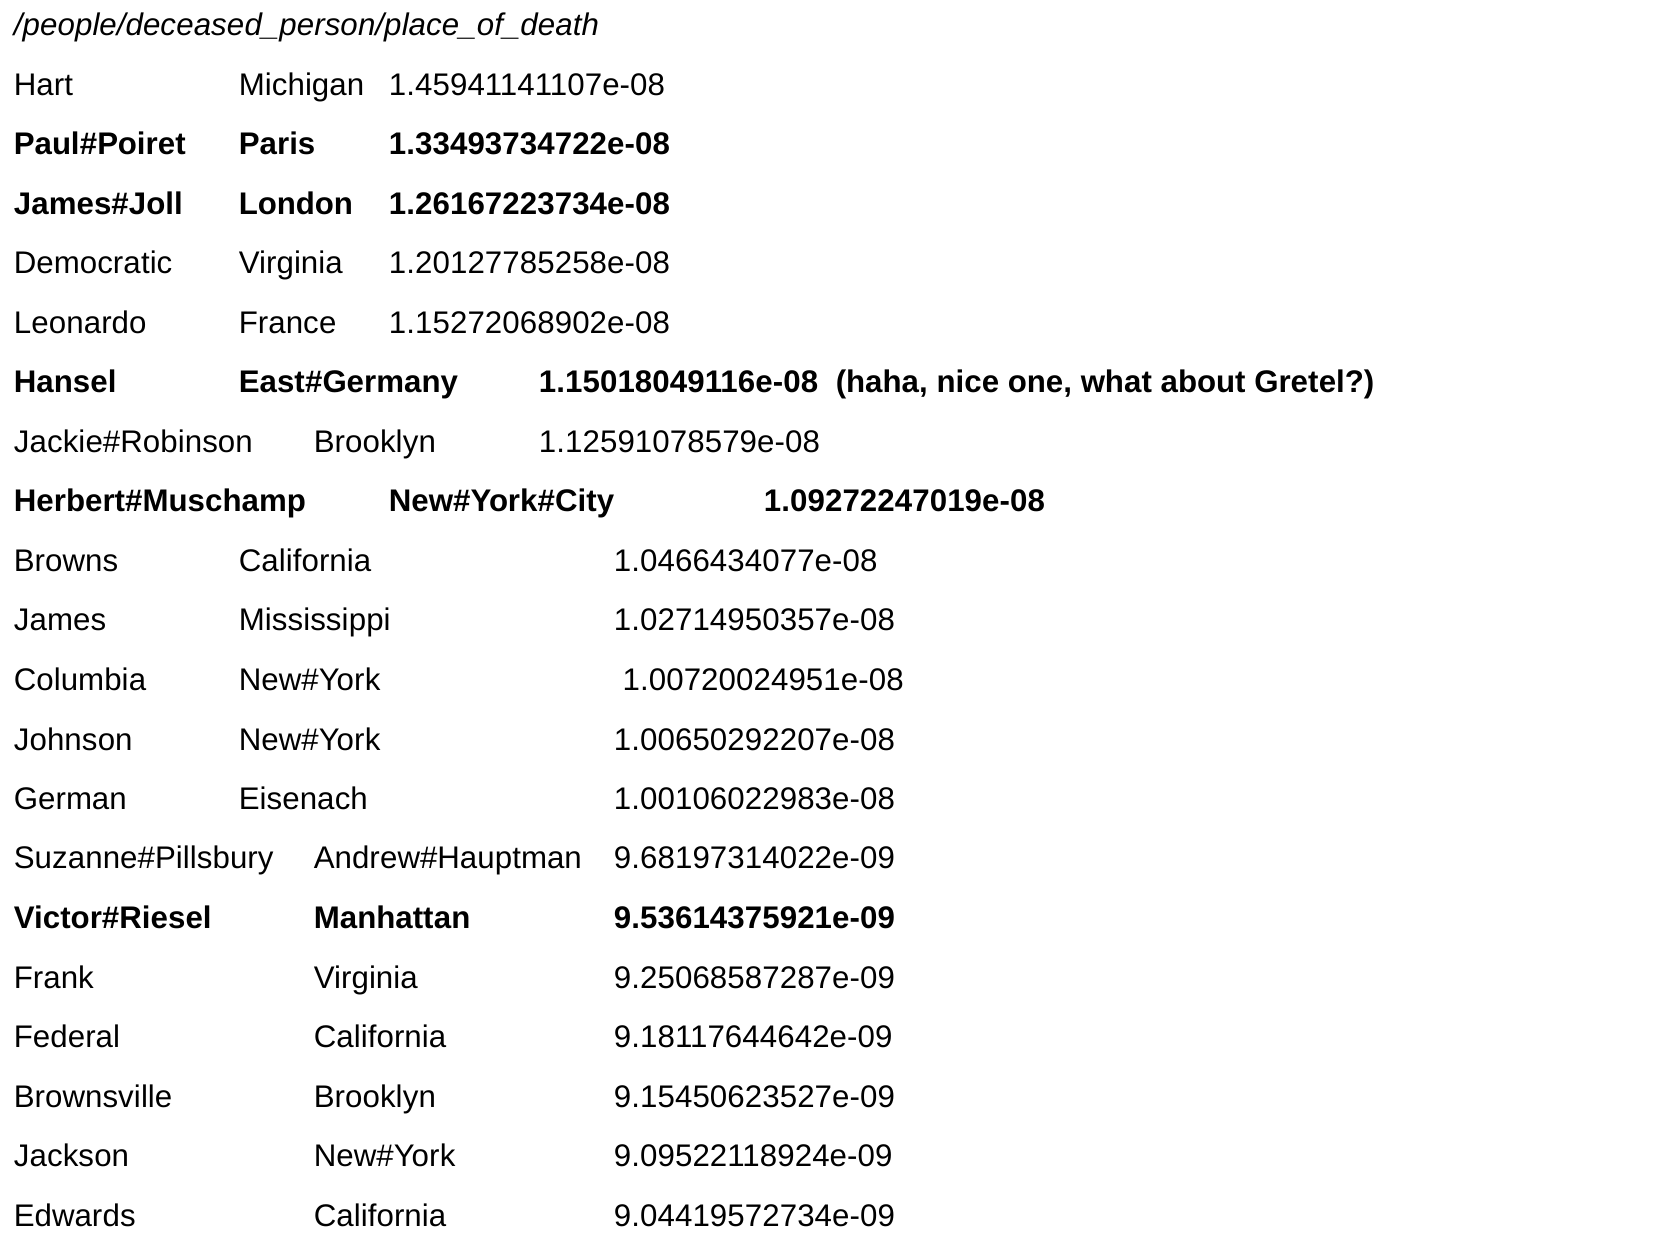

/people/deceased_person/place_of_death
Hart 			Michigan 	1.45941141107e-08
Paul#Poiret 	Paris 	1.33493734722e-08
James#Joll 	London 	1.26167223734e-08
Democratic 	Virginia 	1.20127785258e-08
Leonardo 		France 	1.15272068902e-08
Hansel 		East#Germany 	1.15018049116e-08 (haha, nice one, what about Gretel?)
Jackie#Robinson 	Brooklyn 		1.12591078579e-08
Herbert#Muschamp 	New#York#City 		1.09272247019e-08
Browns 		California 				1.0466434077e-08
James 		Mississippi 			1.02714950357e-08
Columbia 		New#York				 1.00720024951e-08
Johnson 		New#York				1.00650292207e-08
German 		Eisenach				1.00106022983e-08
Suzanne#Pillsbury 	Andrew#Hauptman 	9.68197314022e-09
Victor#Riesel 		Manhattan 		9.53614375921e-09
Frank 			Virginia 			9.25068587287e-09
Federal 			California 			9.18117644642e-09
Brownsville 		Brooklyn 			9.15450623527e-09
Jackson 			New#York			9.09522118924e-09
Edwards 			California 			9.04419572734e-09